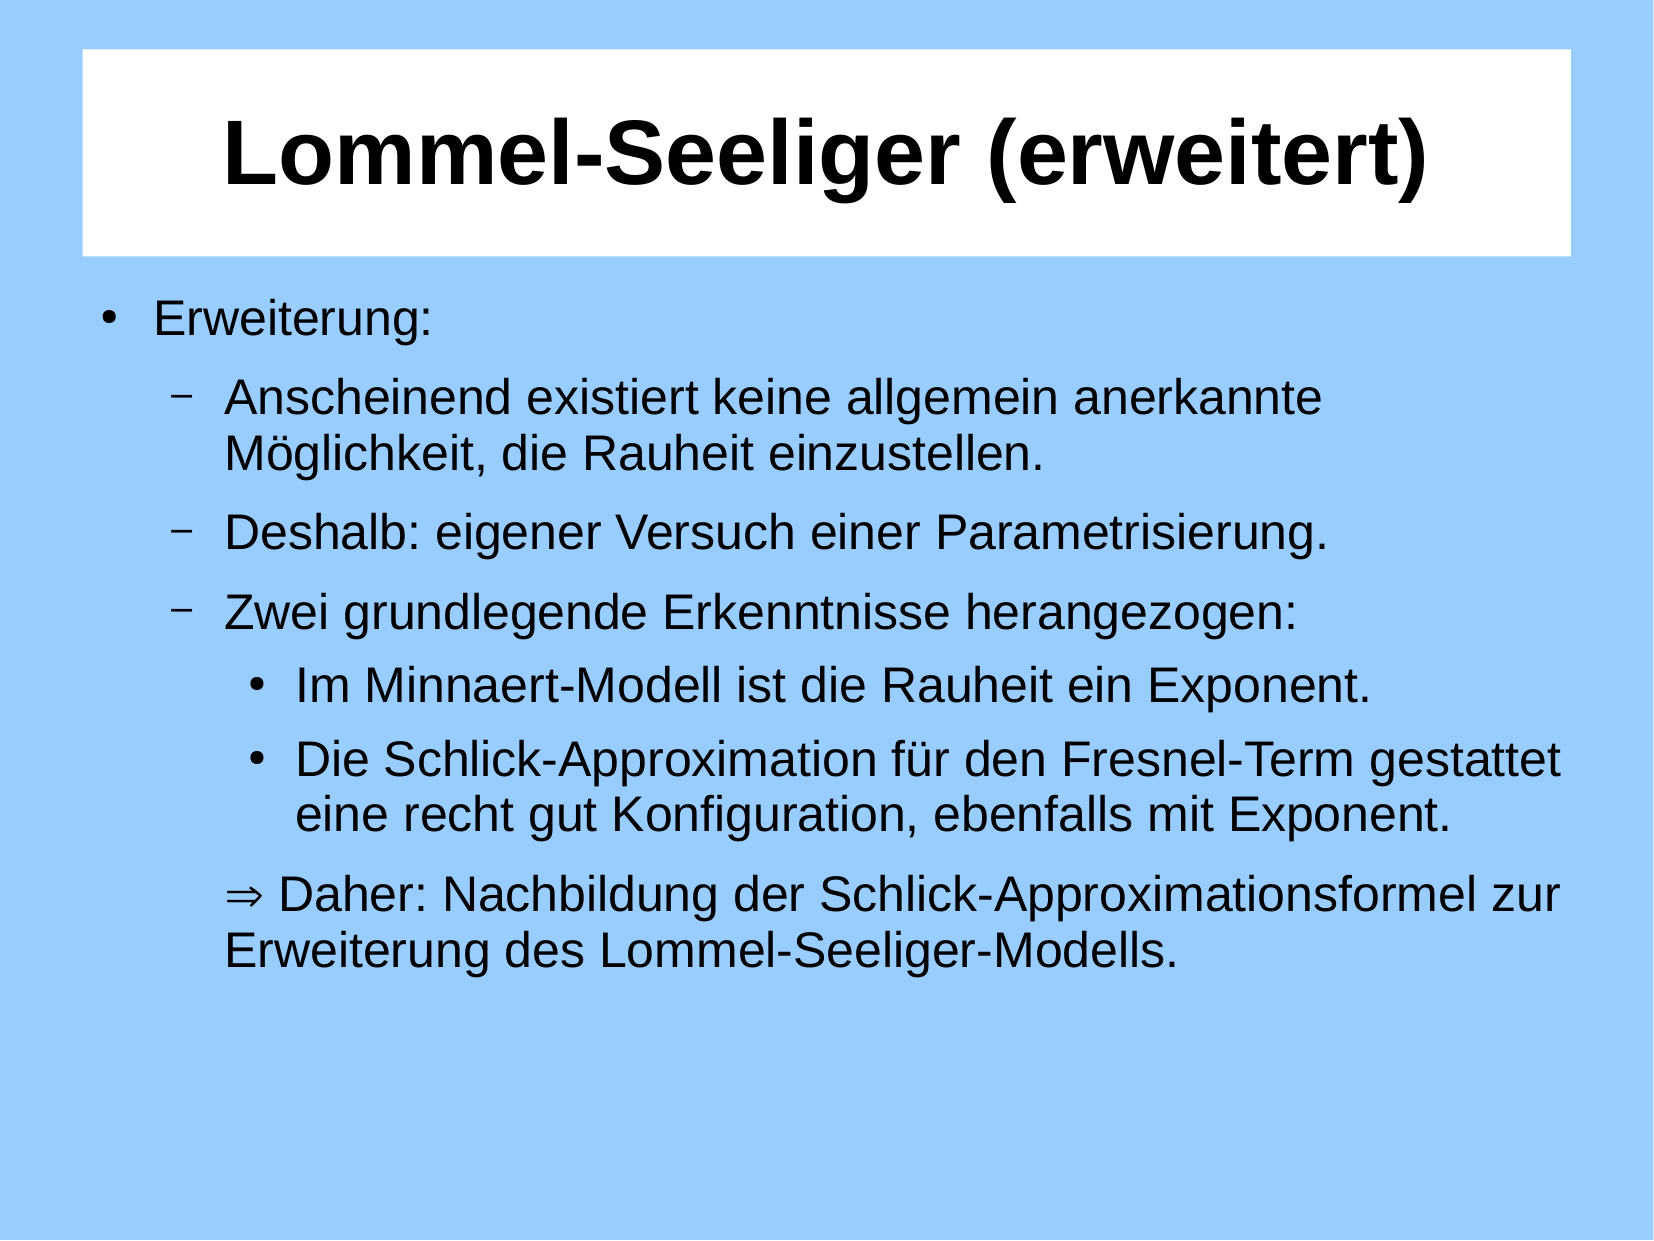

# Lommel-Seeliger (erweitert)
Erweiterung:
Anscheinend existiert keine allgemein anerkannte Möglichkeit, die Rauheit einzustellen.
Deshalb: eigener Versuch einer Parametrisierung.
Zwei grundlegende Erkenntnisse herangezogen:
Im Minnaert-Modell ist die Rauheit ein Exponent.
Die Schlick-Approximation für den Fresnel-Term gestattet eine recht gut Konfiguration, ebenfalls mit Exponent.
 Daher: Nachbildung der Schlick-Approximationsformel zur Erweiterung des Lommel-Seeliger-Modells.